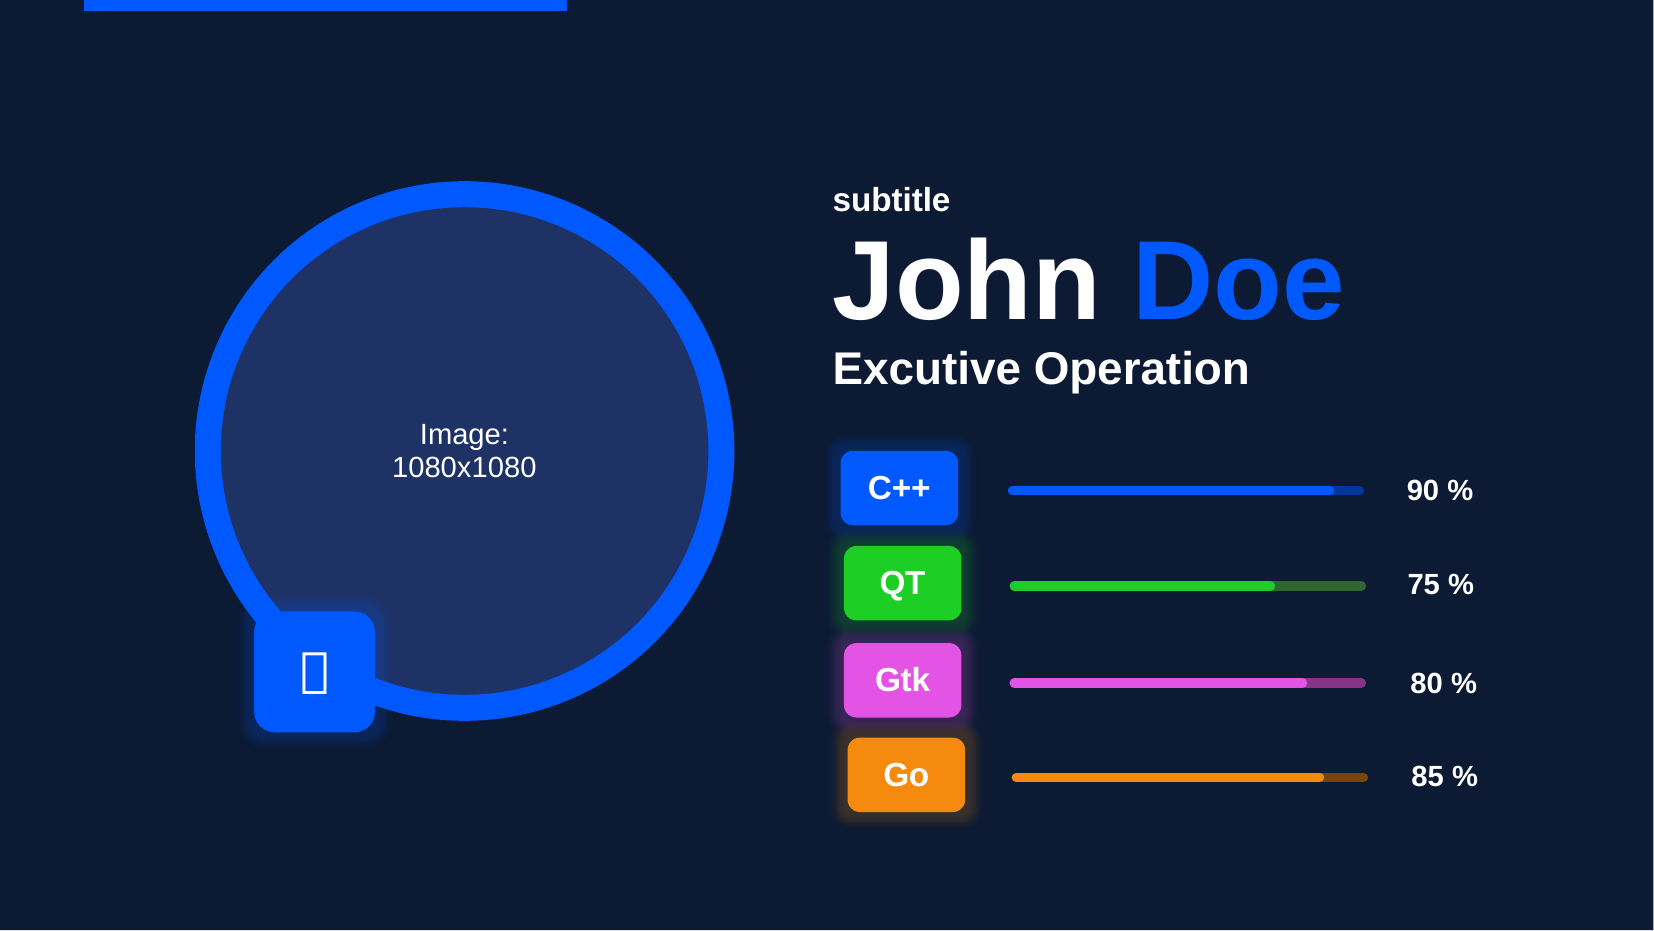

# subtitle John Doe Excutive Operation
Image:
1080x1080
C++
90 %
QT
75 %

Gtk
80 %
Go
85 %